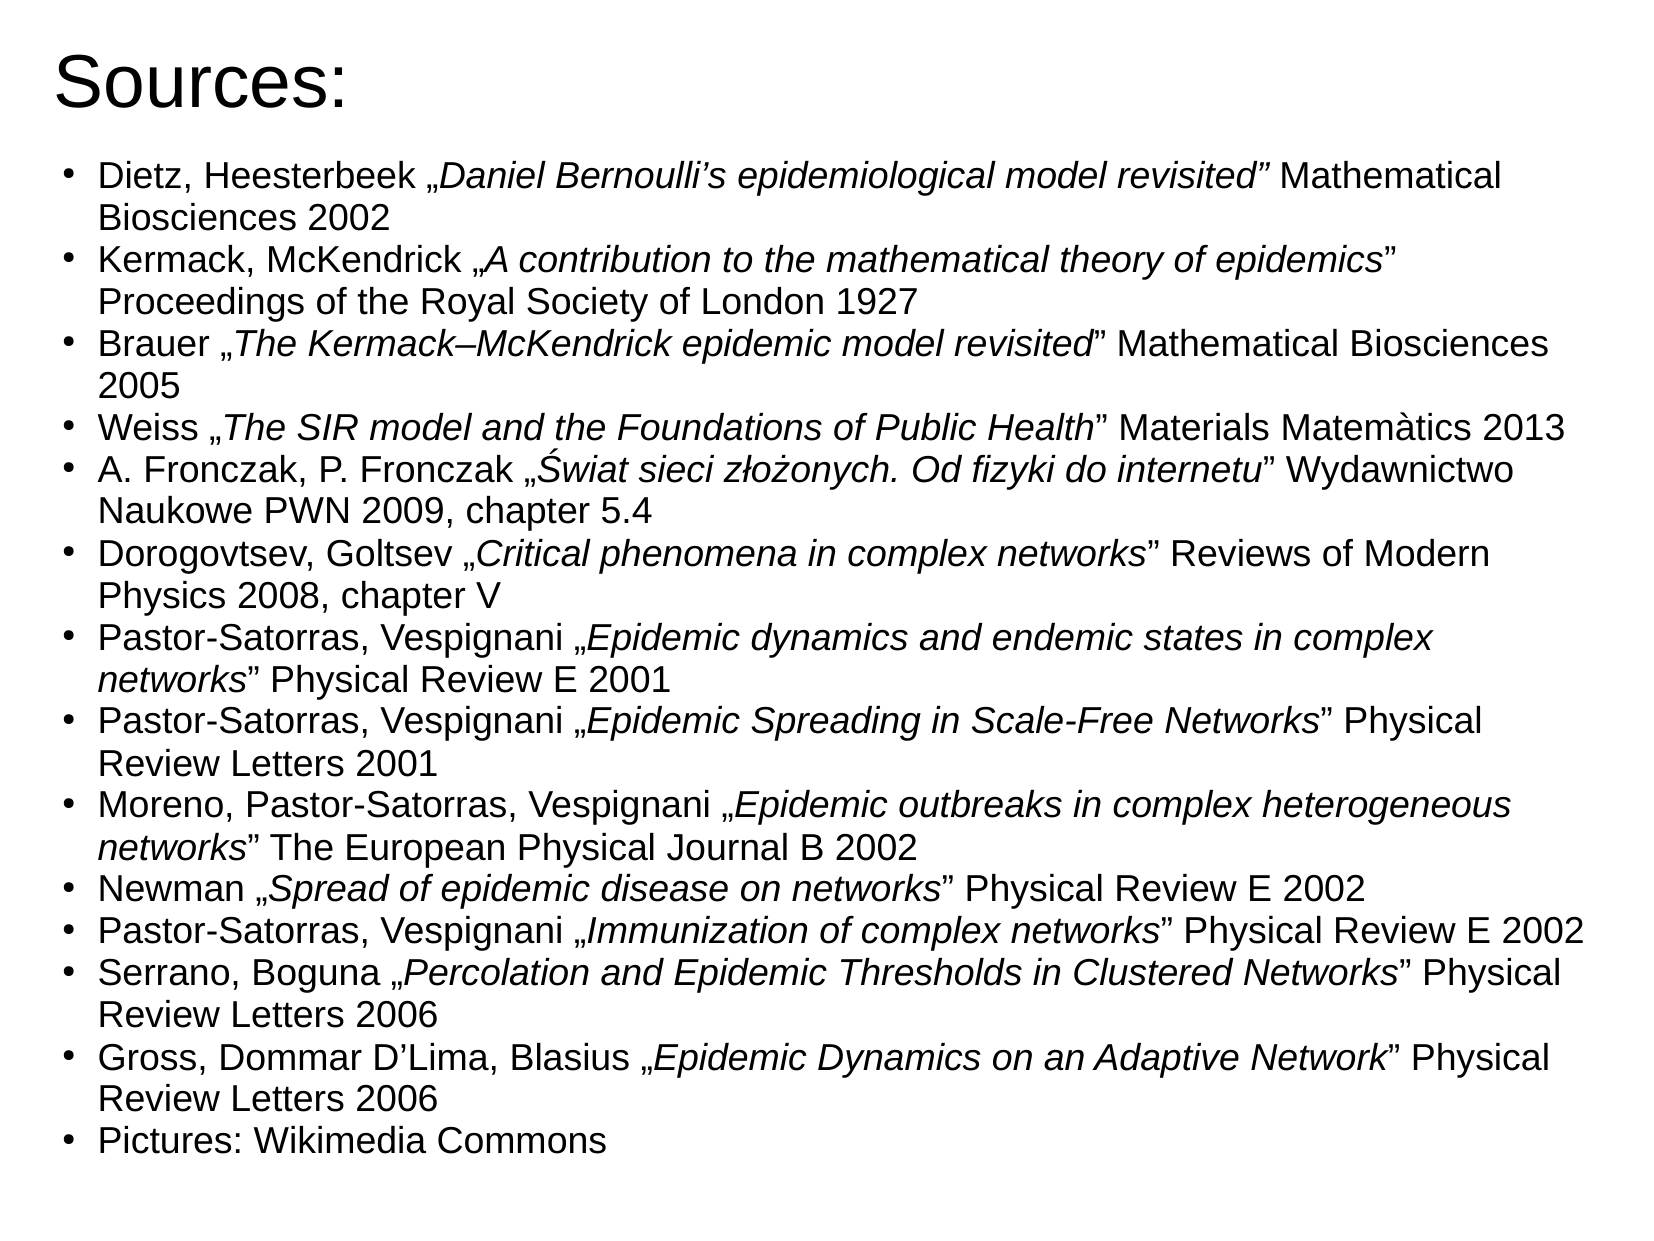

# Sources:
Dietz, Heesterbeek „Daniel Bernoulli’s epidemiological model revisited” Mathematical Biosciences 2002
Kermack, McKendrick „A contribution to the mathematical theory of epidemics” Proceedings of the Royal Society of London 1927
Brauer „The Kermack–McKendrick epidemic model revisited” Mathematical Biosciences 2005
Weiss „The SIR model and the Foundations of Public Health” Materials Matemàtics 2013
A. Fronczak, P. Fronczak „Świat sieci złożonych. Od fizyki do internetu” Wydawnictwo Naukowe PWN 2009, chapter 5.4
Dorogovtsev, Goltsev „Critical phenomena in complex networks” Reviews of Modern Physics 2008, chapter V
Pastor-Satorras, Vespignani „Epidemic dynamics and endemic states in complex networks” Physical Review E 2001
Pastor-Satorras, Vespignani „Epidemic Spreading in Scale-Free Networks” Physical Review Letters 2001
Moreno, Pastor-Satorras, Vespignani „Epidemic outbreaks in complex heterogeneous networks” The European Physical Journal B 2002
Newman „Spread of epidemic disease on networks” Physical Review E 2002
Pastor-Satorras, Vespignani „Immunization of complex networks” Physical Review E 2002
Serrano, Boguna „Percolation and Epidemic Thresholds in Clustered Networks” Physical Review Letters 2006
Gross, Dommar D’Lima, Blasius „Epidemic Dynamics on an Adaptive Network” Physical Review Letters 2006
Pictures: Wikimedia Commons